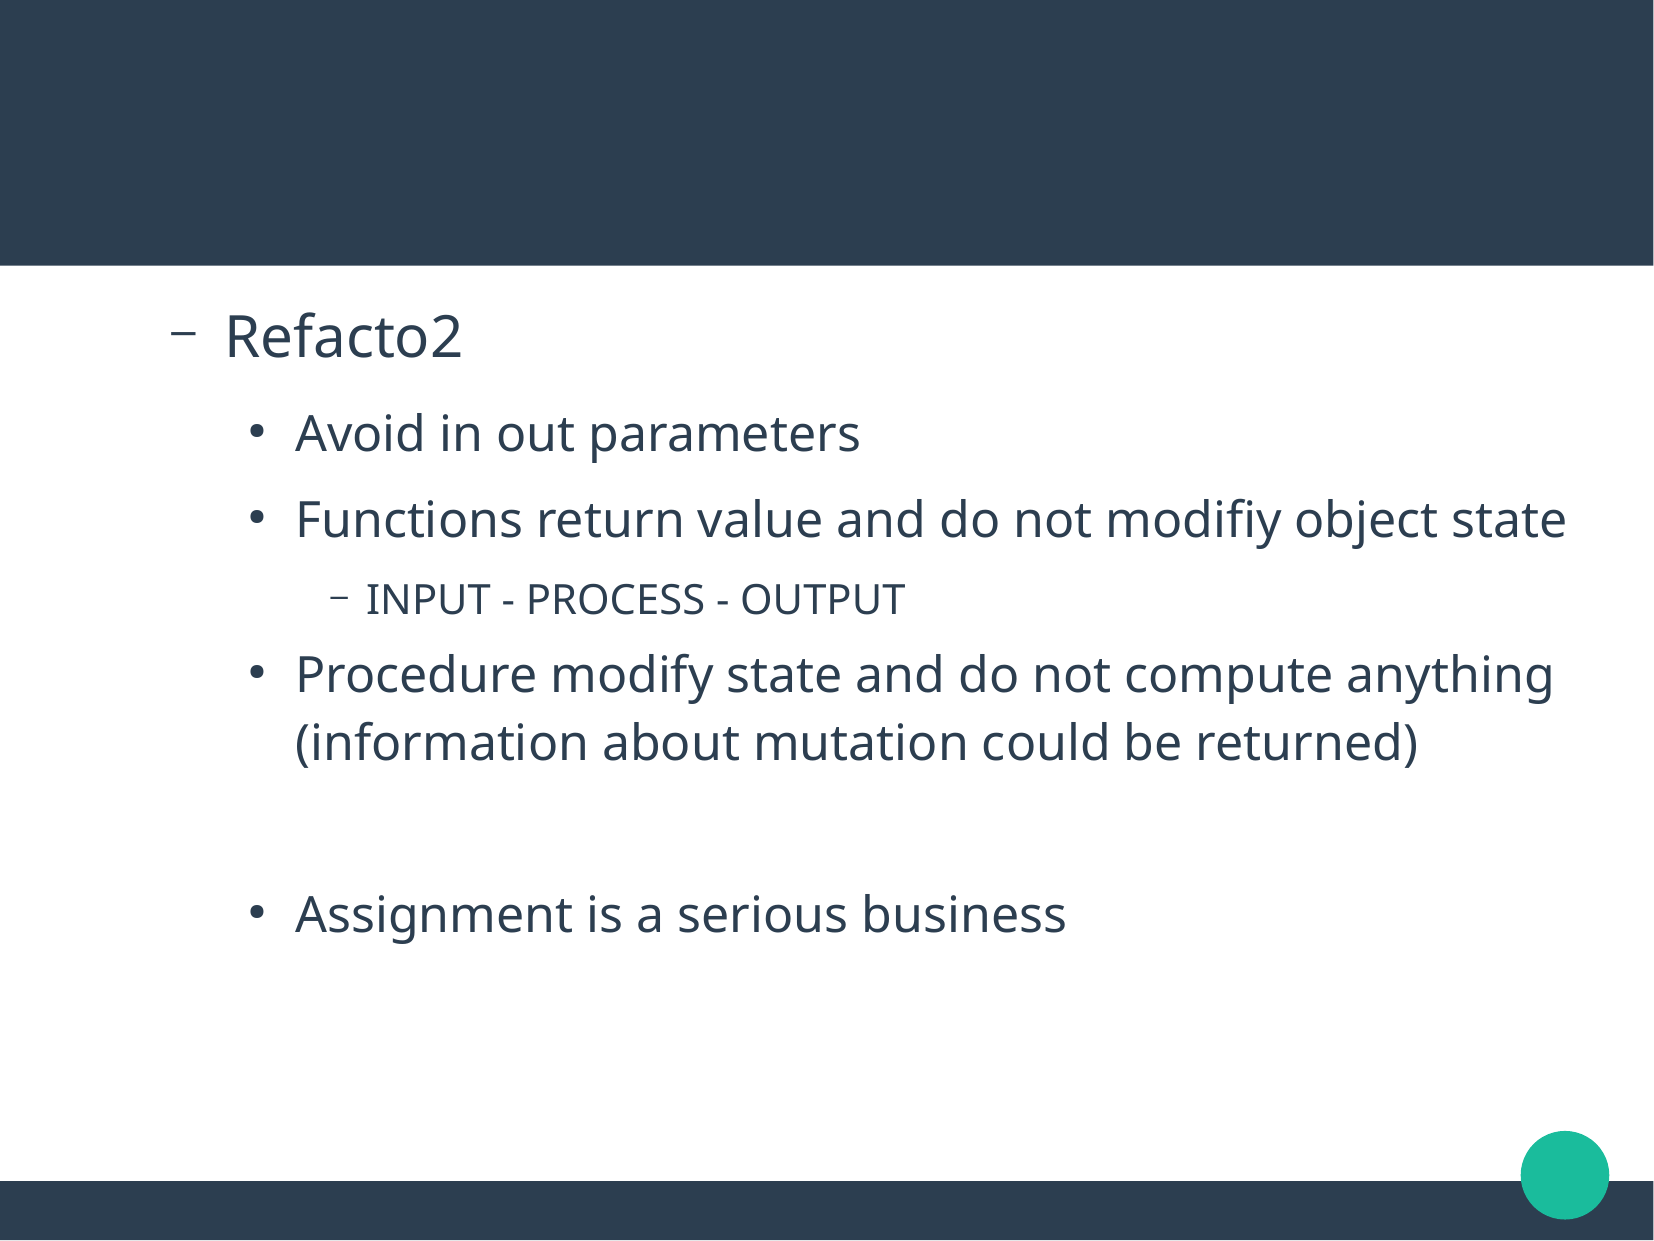

# Refacto2
Avoid in out parameters
Functions return value and do not modifiy object state
INPUT - PROCESS - OUTPUT
Procedure modify state and do not compute anything (information about mutation could be returned)
Assignment is a serious business